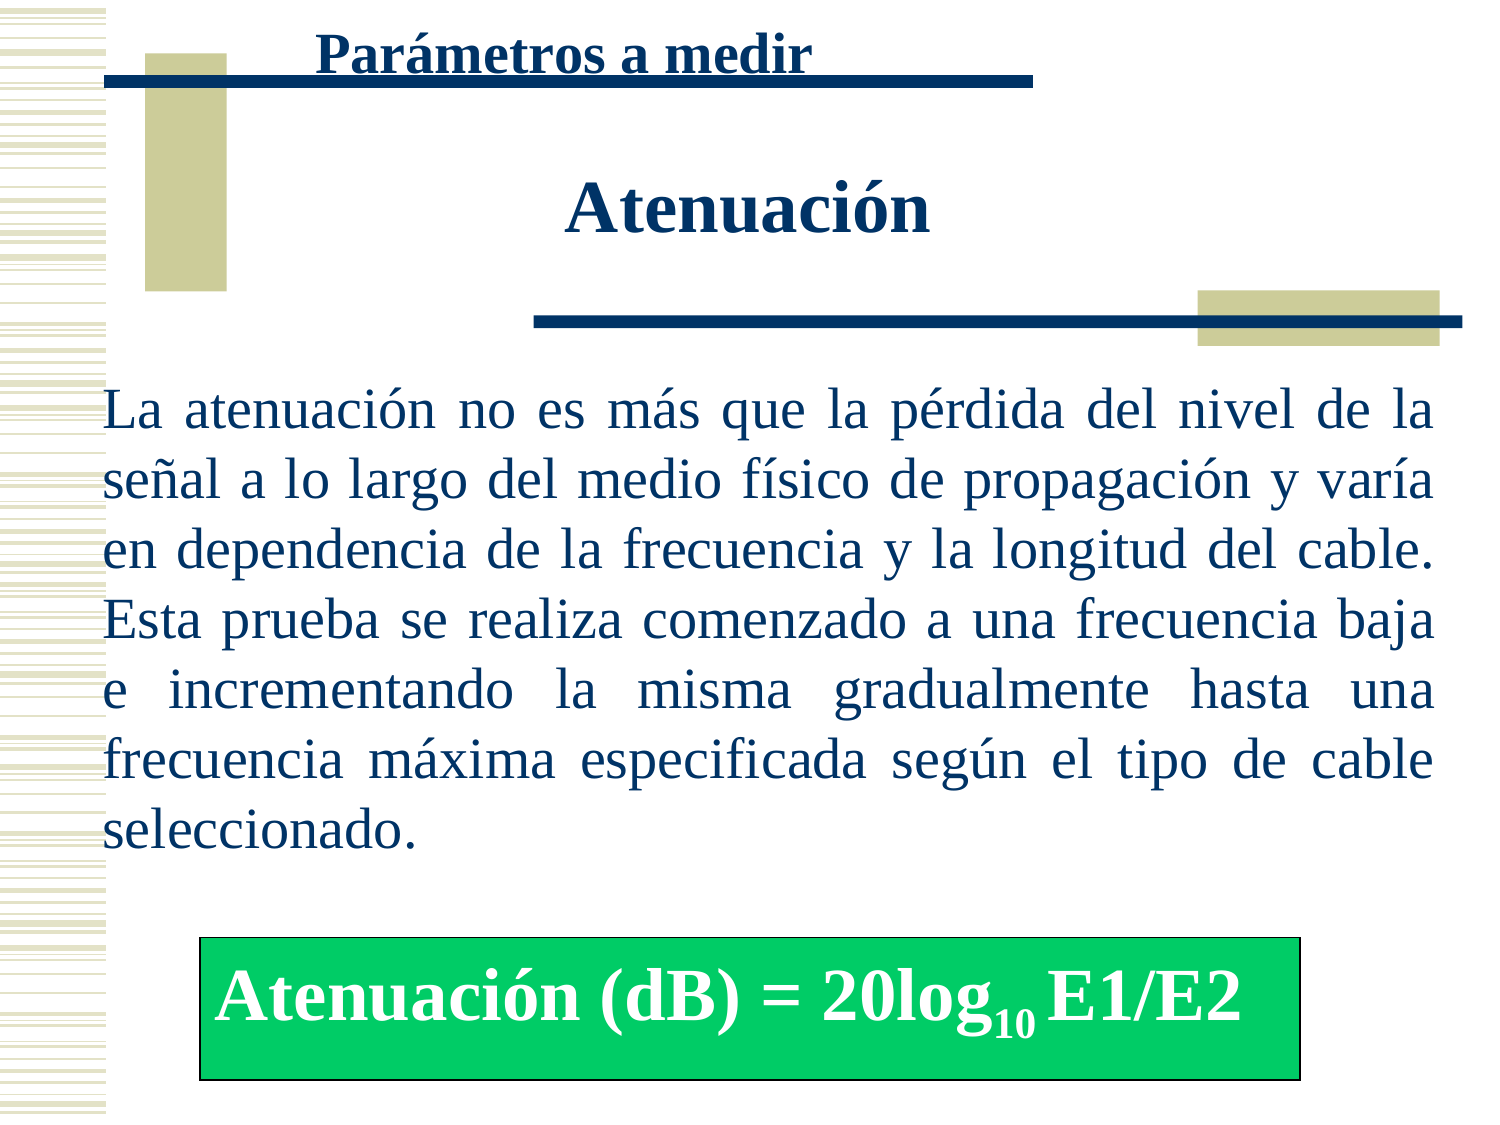

Parámetros a medir
Atenuación
La atenuación no es más que la pérdida del nivel de la señal a lo largo del medio físico de propagación y varía en dependencia de la frecuencia y la longitud del cable. Esta prueba se realiza comenzado a una frecuencia baja e incrementando la misma gradualmente hasta una frecuencia máxima especificada según el tipo de cable seleccionado.
Atenuación (dB) = 20log10 E1/E2